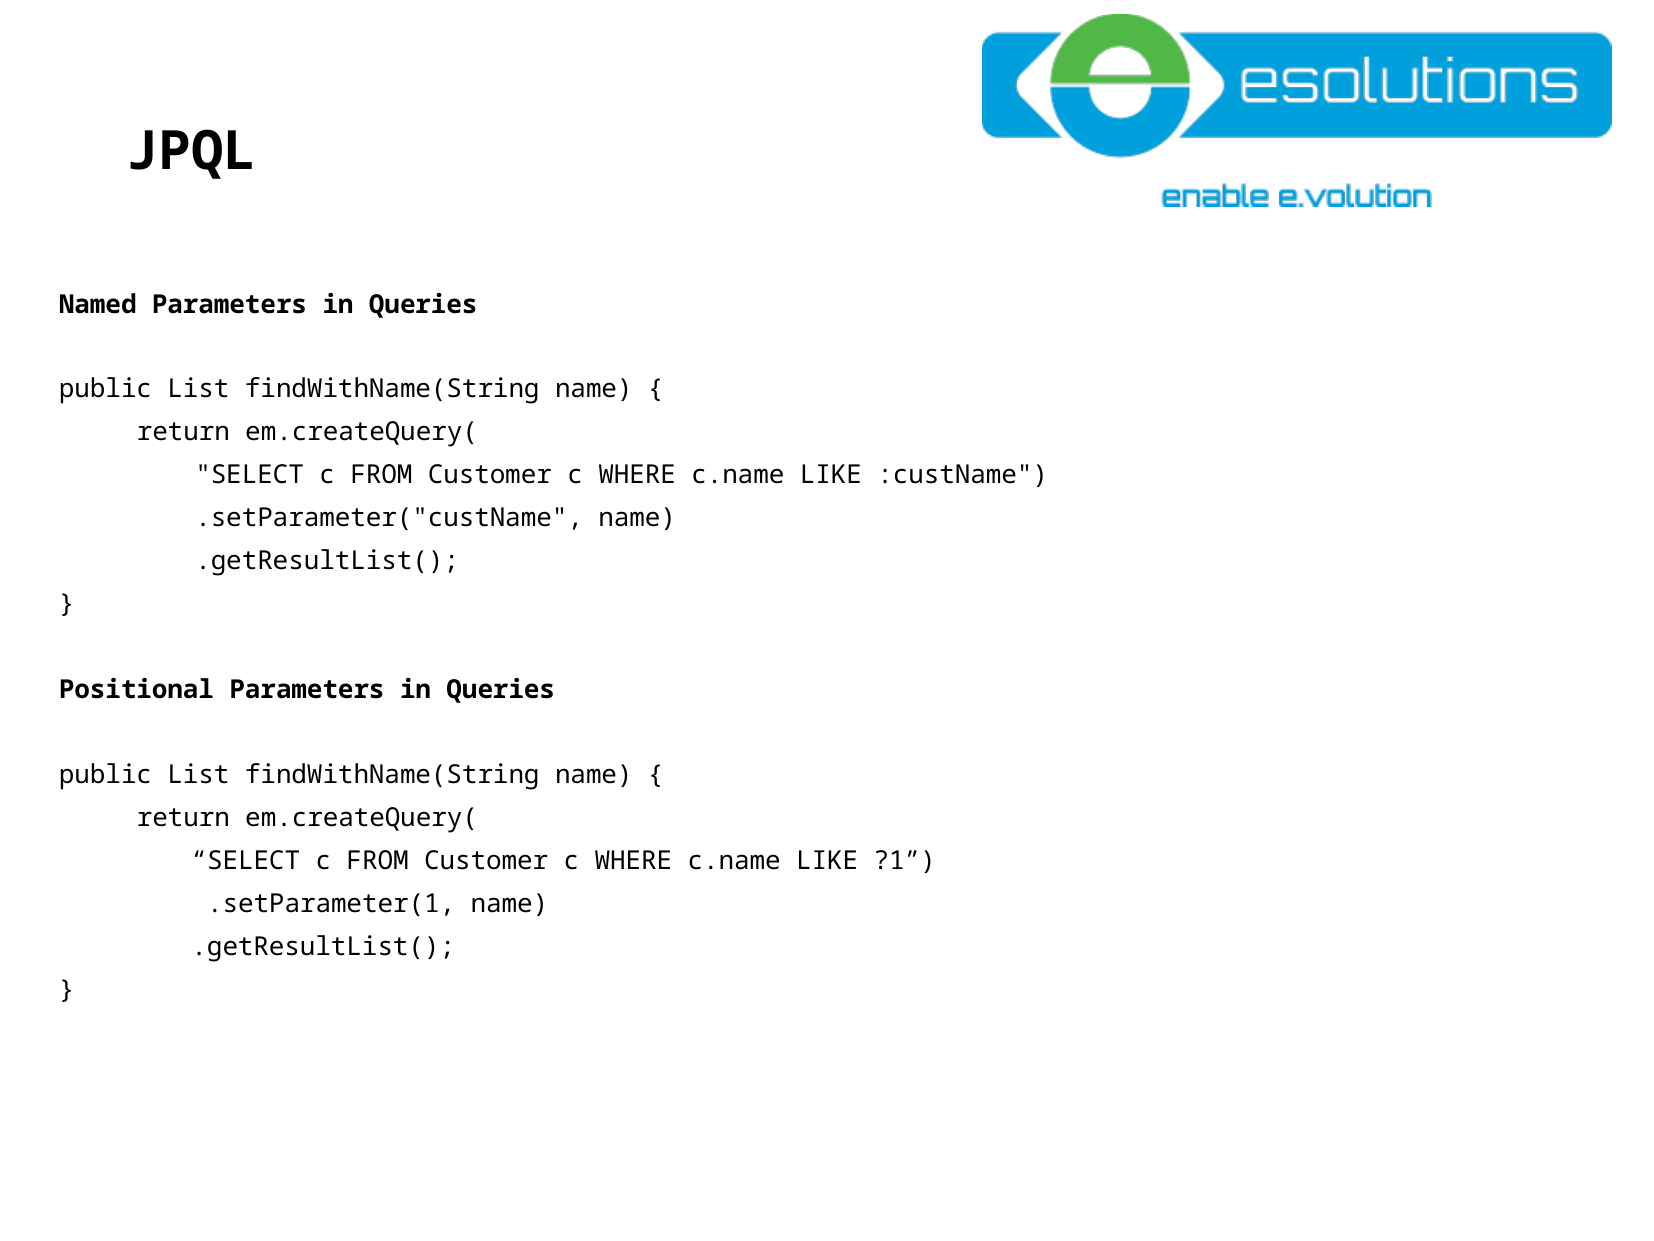

#
JPQL
Named Parameters in Queries
public List findWithName(String name) {
 	return em.createQuery(
 	"SELECT c FROM Customer c WHERE c.name LIKE :custName")
 	.setParameter("custName", name)
 	.getResultList();
}
Positional Parameters in Queries
public List findWithName(String name) {
 	return em.createQuery(
 	 “SELECT c FROM Customer c WHERE c.name LIKE ?1”)
 		 .setParameter(1, name)
 	 .getResultList();
}